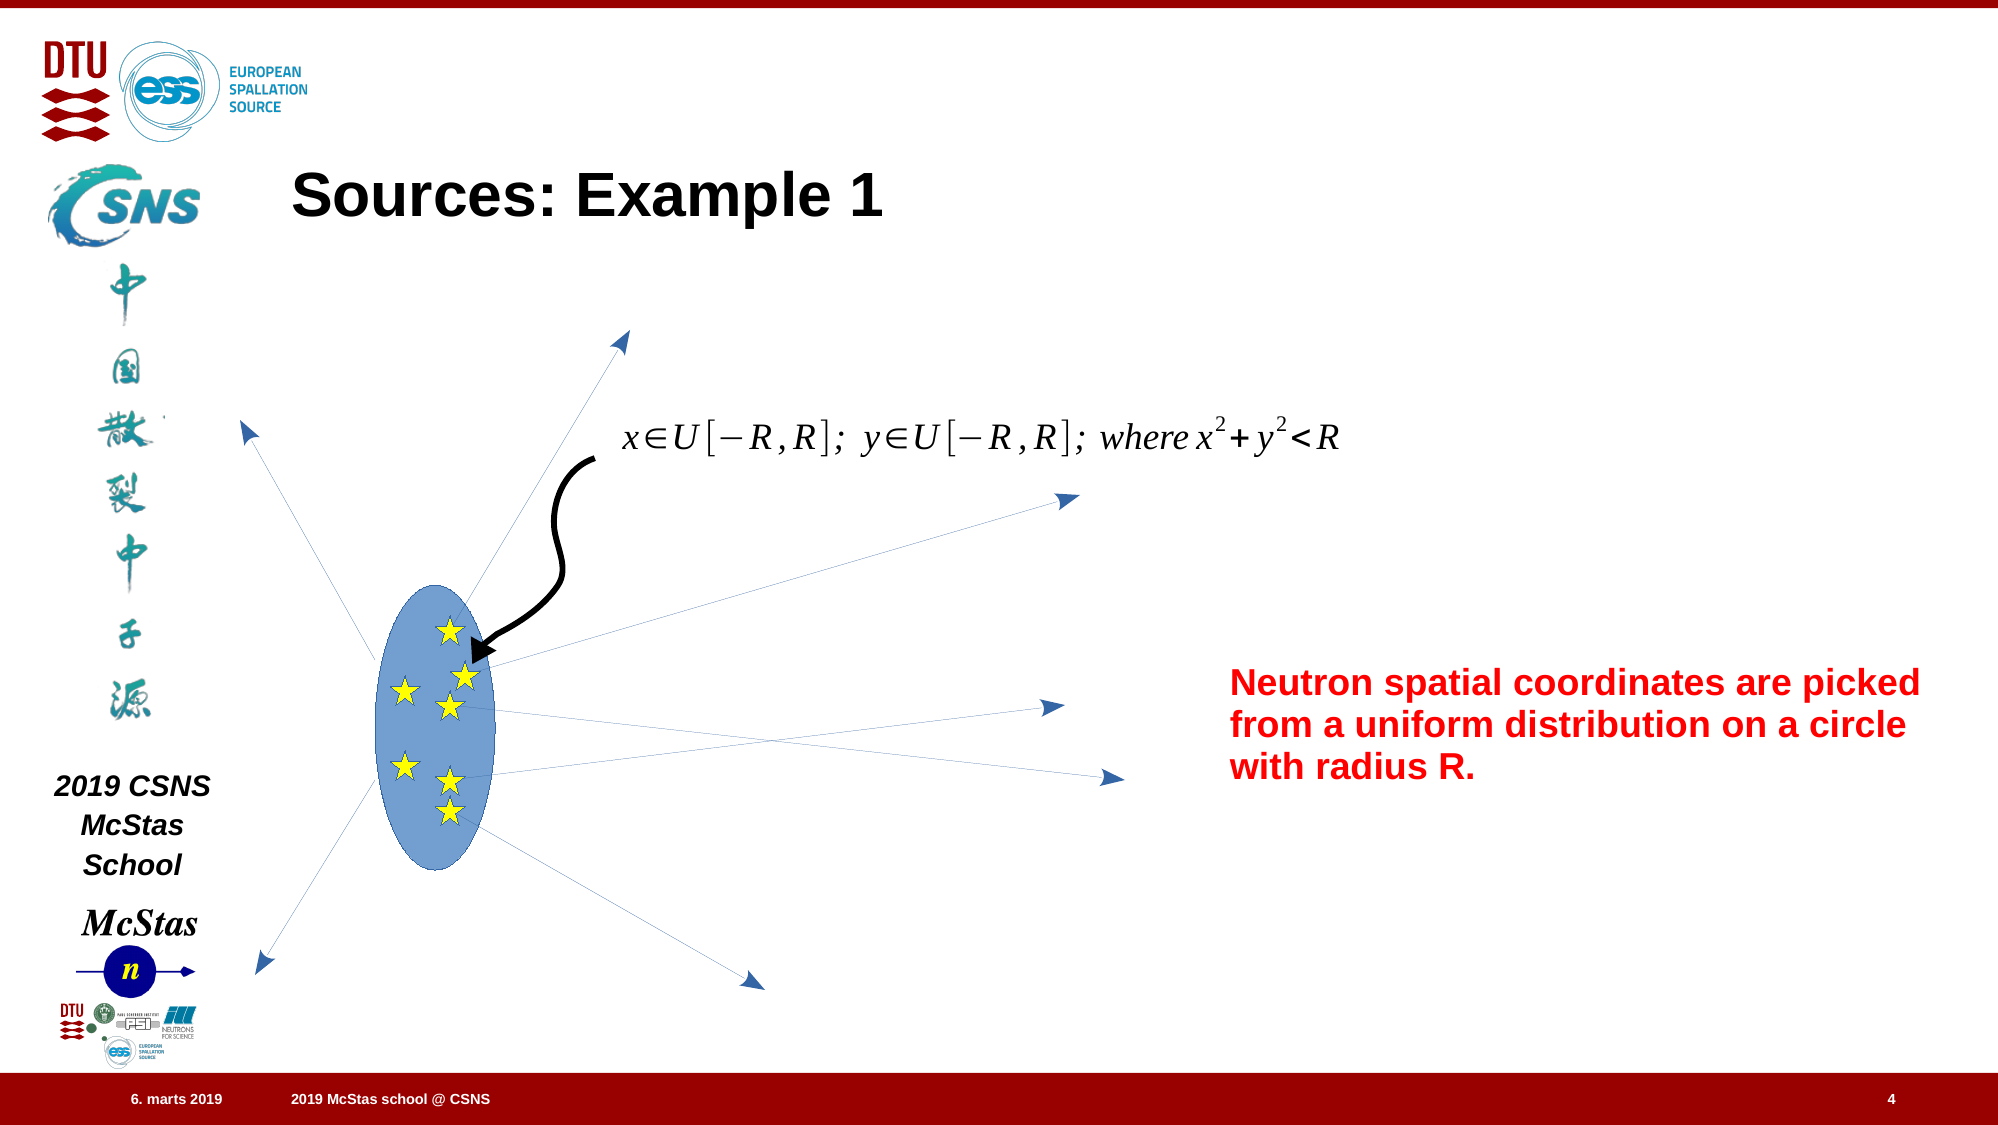

# Sources: Example 1
Neutron spatial coordinates are picked from a uniform distribution on a circle with radius R.